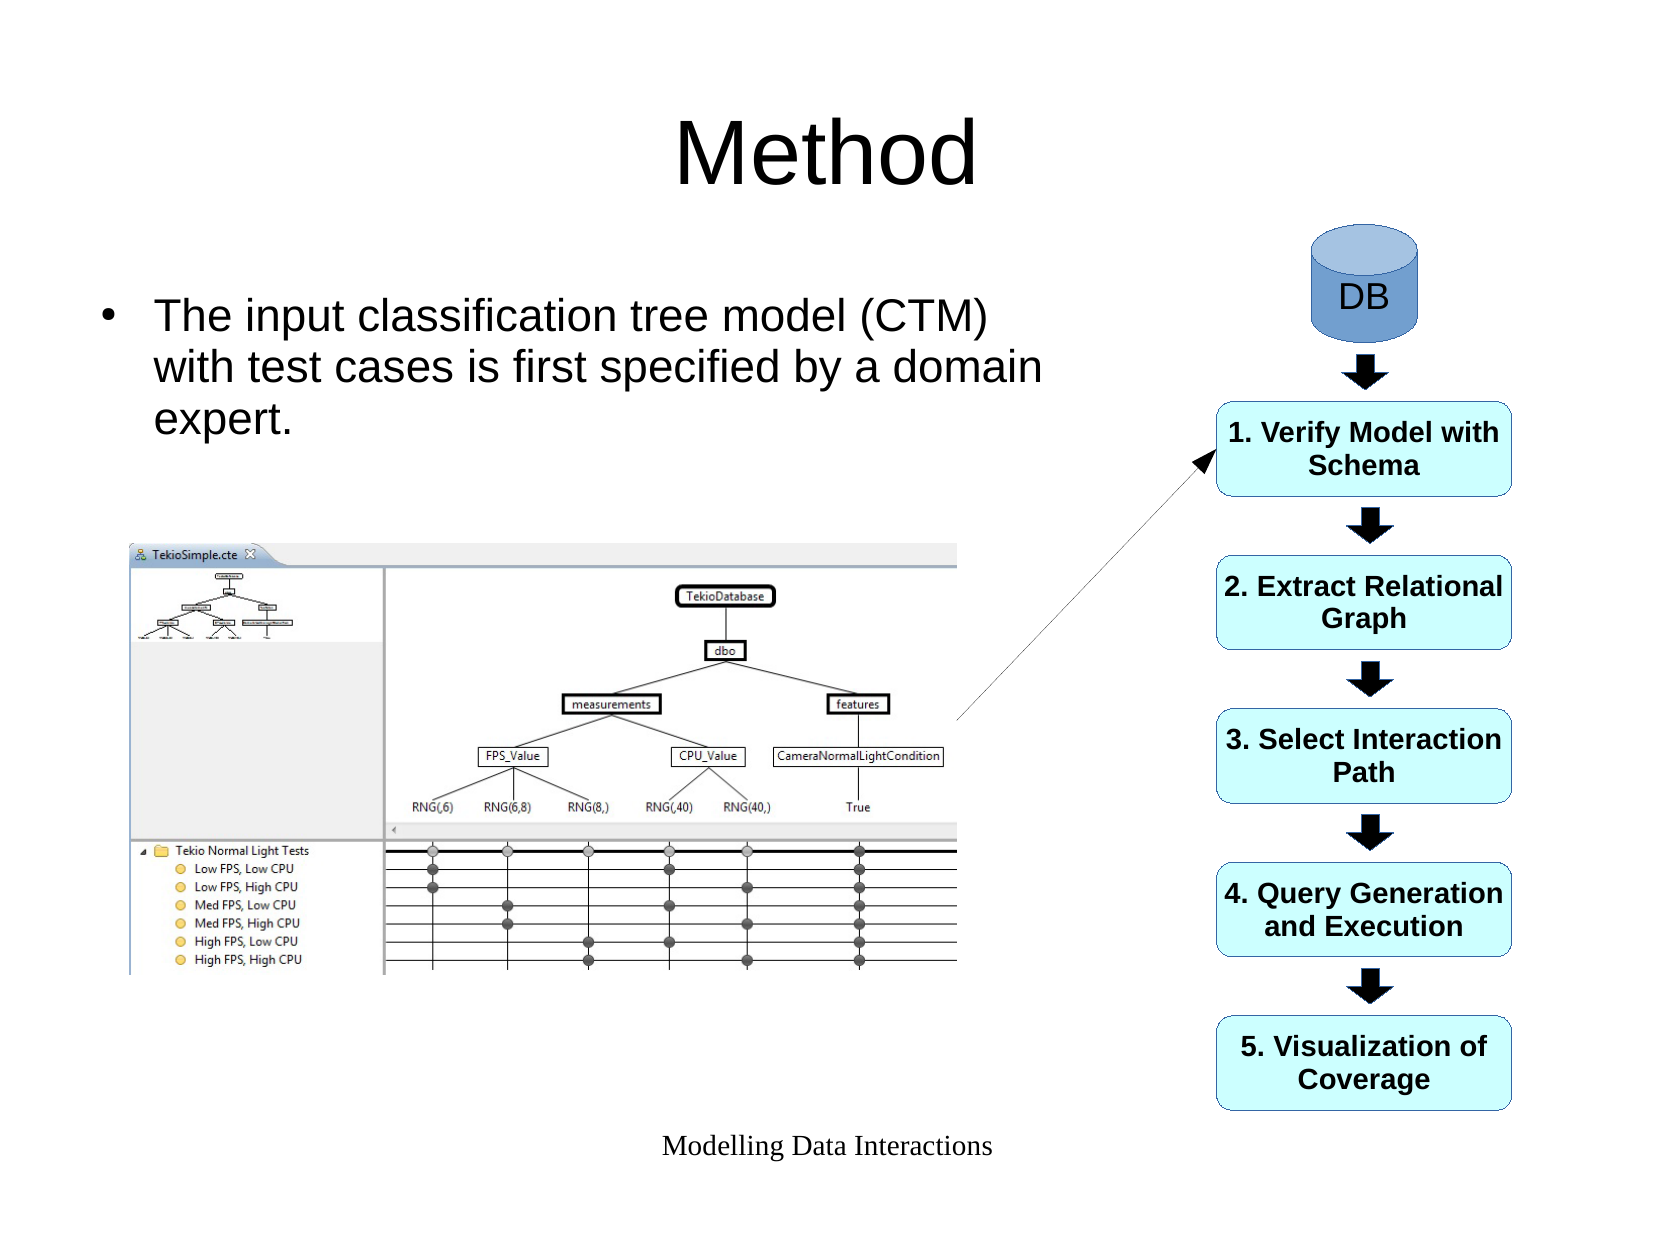

# Method
DB
The input classification tree model (CTM) with test cases is first specified by a domain expert.
1. Verify Model with
Schema
2. Extract Relational
Graph
3. Select Interaction
Path
4. Query Generation
and Execution
5. Visualization of
Coverage
Modelling Data Interactions